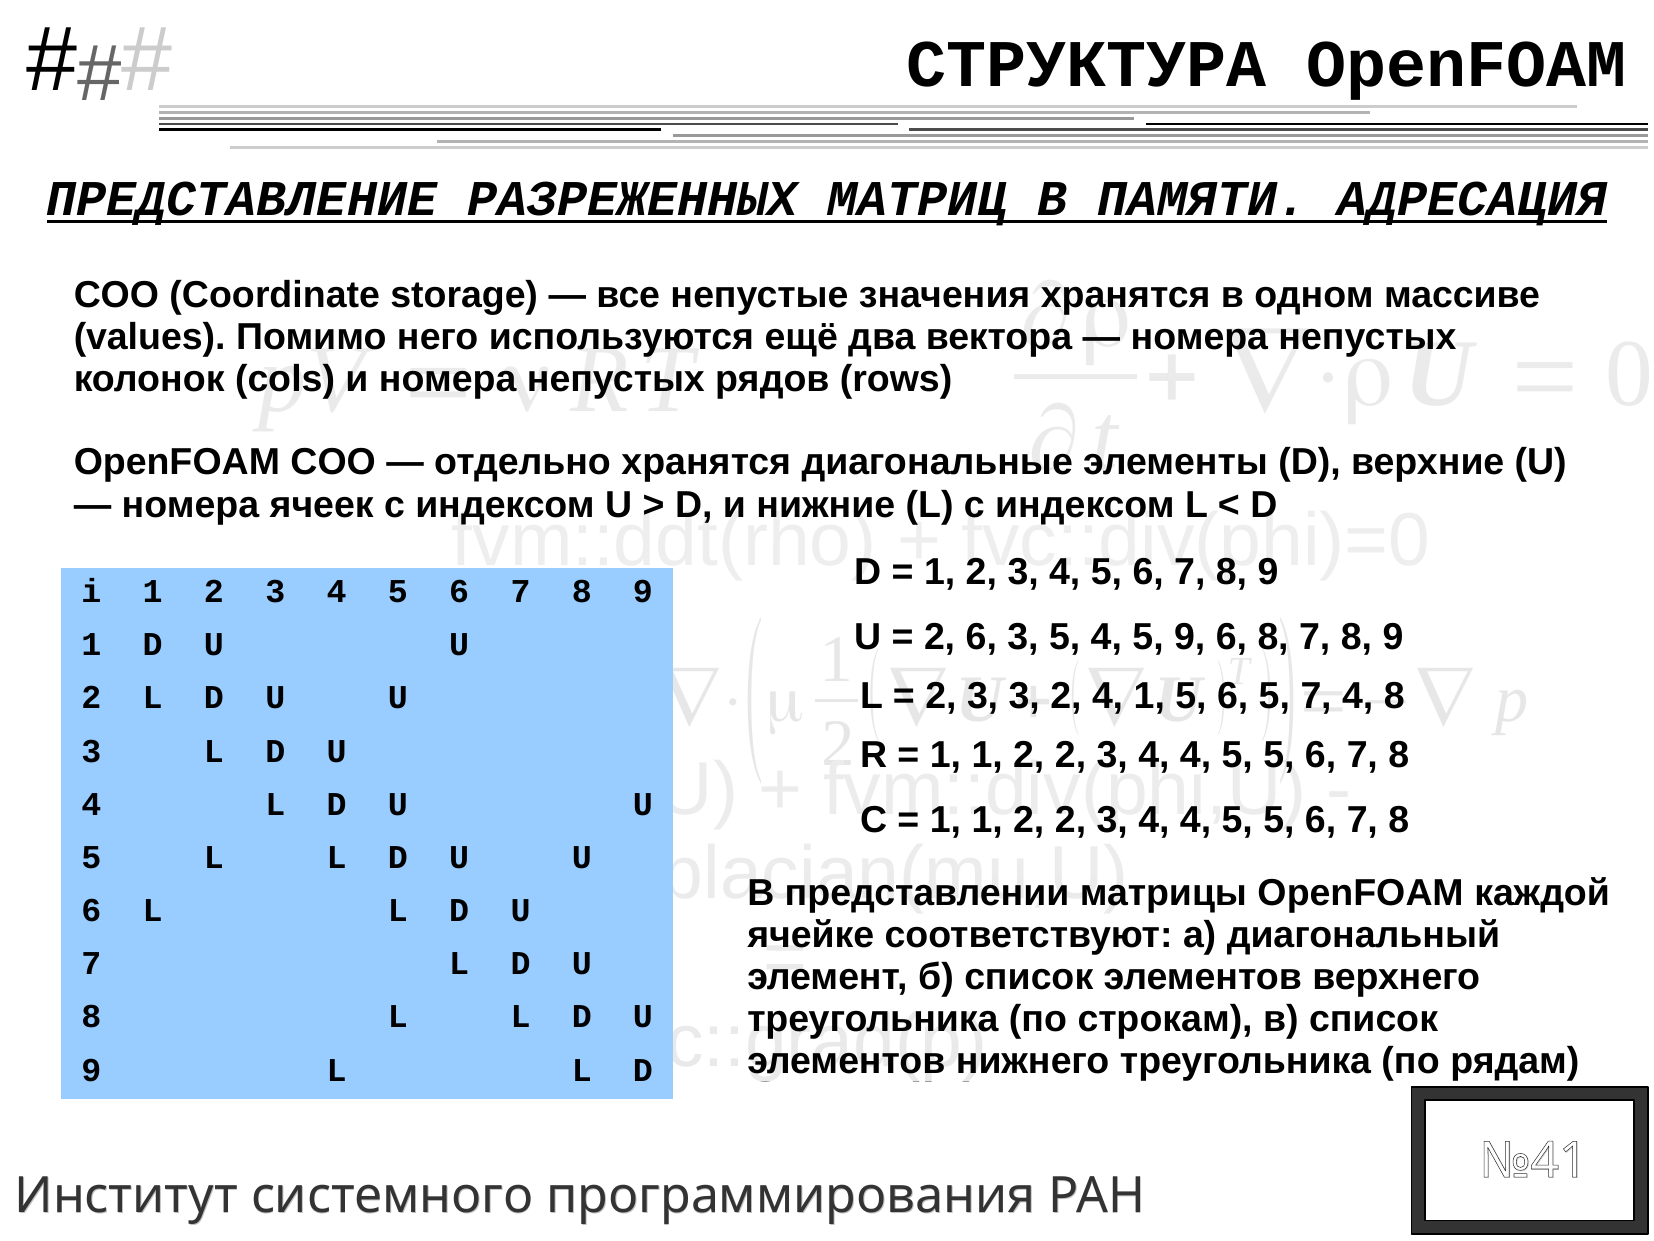

# ПРЕДСТАВЛЕНИЕ РАЗРЕЖЕННЫХ МАТРИЦ В ПАМЯТИ. АДРЕСАЦИЯ
COO (Coordinate storage) — все непустые значения хранятся в одном массиве (values). Помимо него используются ещё два вектора — номера непустых колонок (cols) и номера непустых рядов (rows)
OpenFOAM COO — отдельно хранятся диагональные элементы (D), верхние (U) — номера ячеек с индексом U > D, и нижние (L) с индексом L < D
D = 1, 2, 3, 4, 5, 6, 7, 8, 9
| i | 1 | 2 | 3 | 4 | 5 | 6 | 7 | 8 | 9 |
| --- | --- | --- | --- | --- | --- | --- | --- | --- | --- |
| 1 | D | U | | | | U | | | |
| 2 | L | D | U | | U | | | | |
| 3 | | L | D | U | | | | | |
| 4 | | | L | D | U | | | | U |
| 5 | | L | | L | D | U | | U | |
| 6 | L | | | | L | D | U | | |
| 7 | | | | | | L | D | U | |
| 8 | | | | | L | | L | D | U |
| 9 | | | | L | | | | L | D |
U = 2, 6, 3, 5, 4, 5, 9, 6, 8, 7, 8, 9
L = 2, 3, 3, 2, 4, 1, 5, 6, 5, 7, 4, 8
R = 1, 1, 2, 2, 3, 4, 4, 5, 5, 6, 7, 8
С = 1, 1, 2, 2, 3, 4, 4, 5, 5, 6, 7, 8
В представлении матрицы OpenFOAM каждой ячейке соответствуют: а) диагональный элемент, б) список элементов верхнего треугольника (по строкам), в) список элементов нижнего треугольника (по рядам)